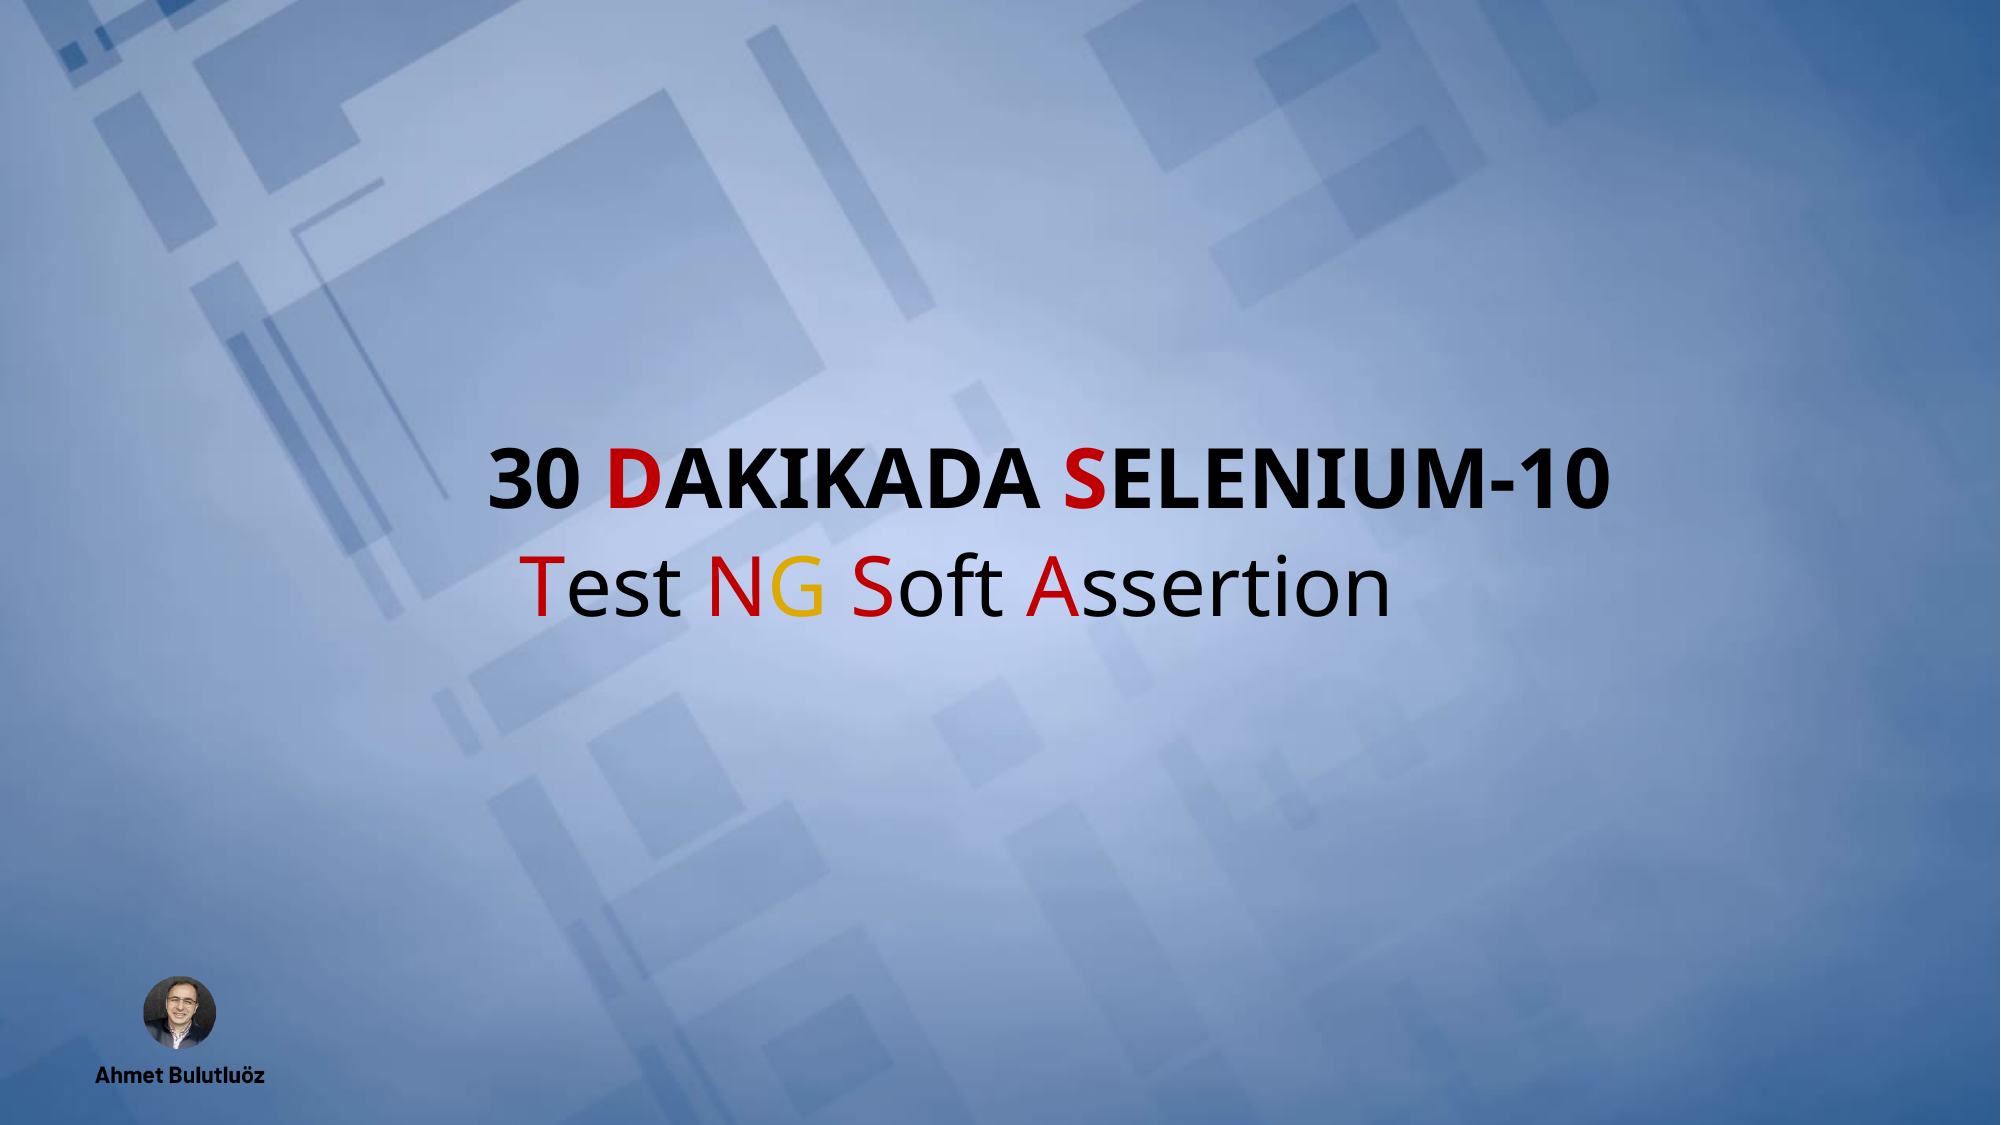

# 30 Dakikada Selenium-10
Test NG Soft Assertion